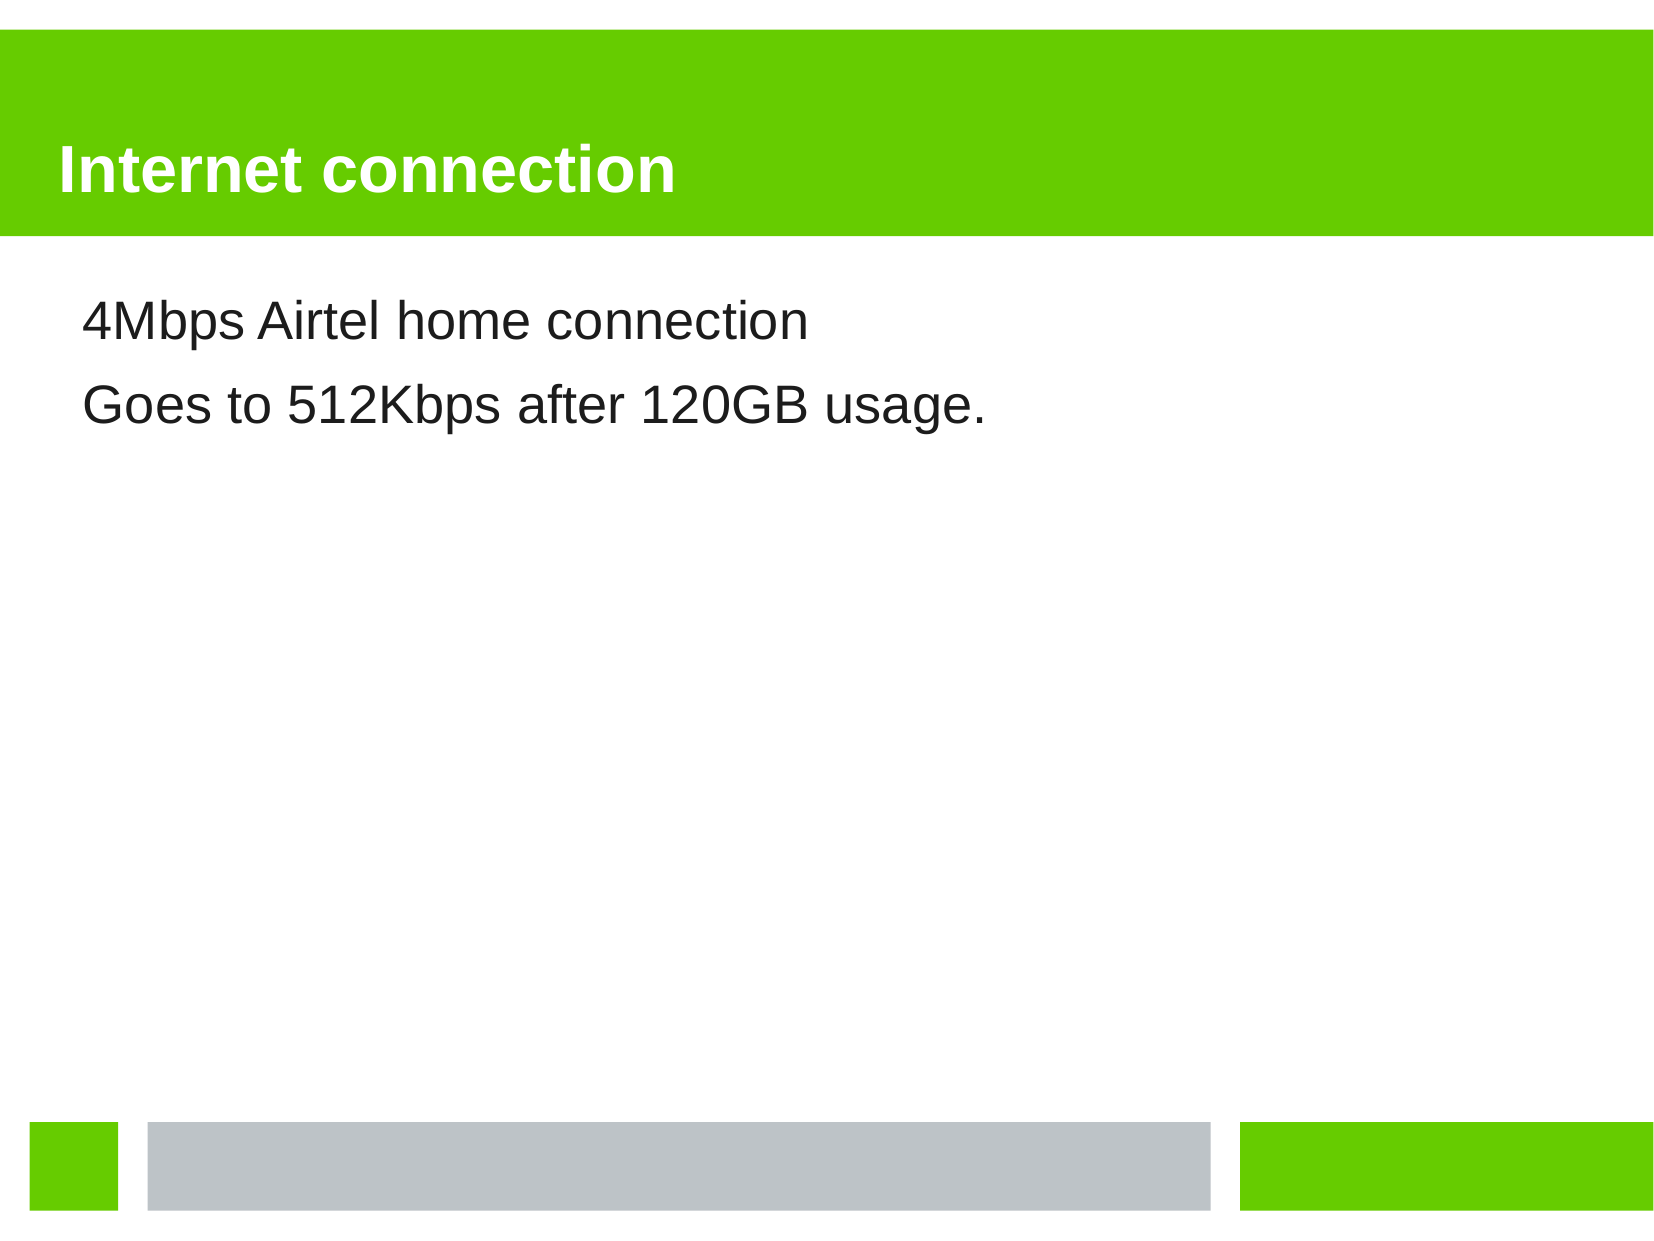

# Internet connection
4Mbps Airtel home connection
Goes to 512Kbps after 120GB usage.